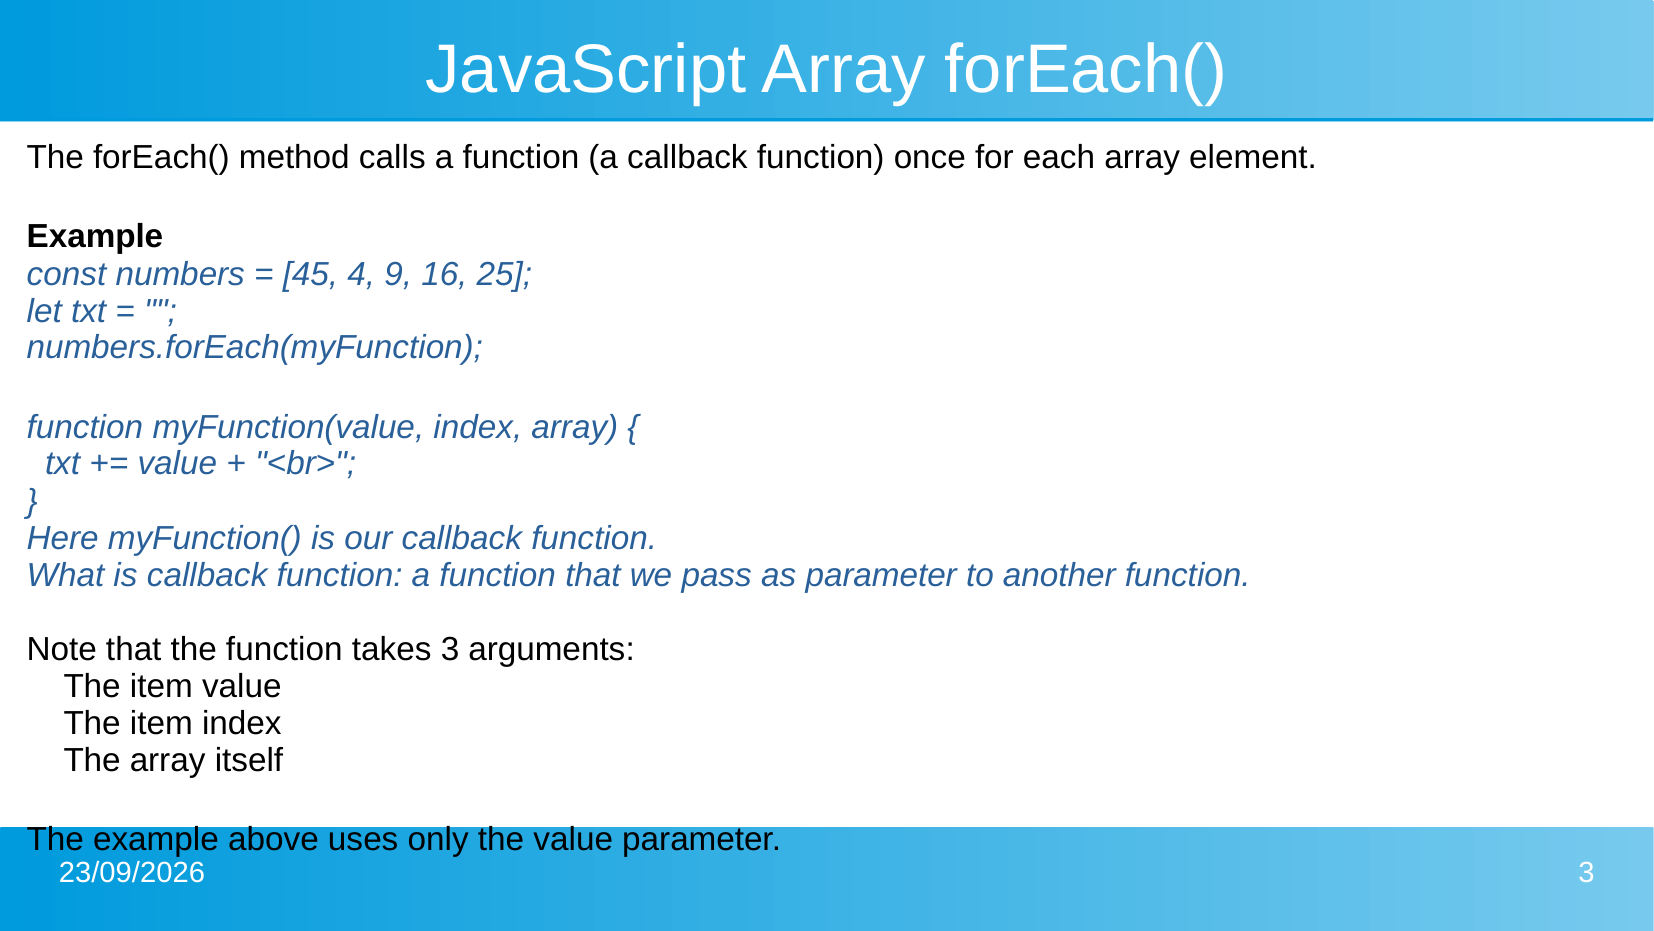

# JavaScript Array forEach()
The forEach() method calls a function (a callback function) once for each array element.
Example
const numbers = [45, 4, 9, 16, 25];
let txt = "";
numbers.forEach(myFunction);
function myFunction(value, index, array) {
 txt += value + "<br>";
}
Here myFunction() is our callback function.
What is callback function: a function that we pass as parameter to another function.
Note that the function takes 3 arguments:
 The item value
 The item index
 The array itself
The example above uses only the value parameter.
3